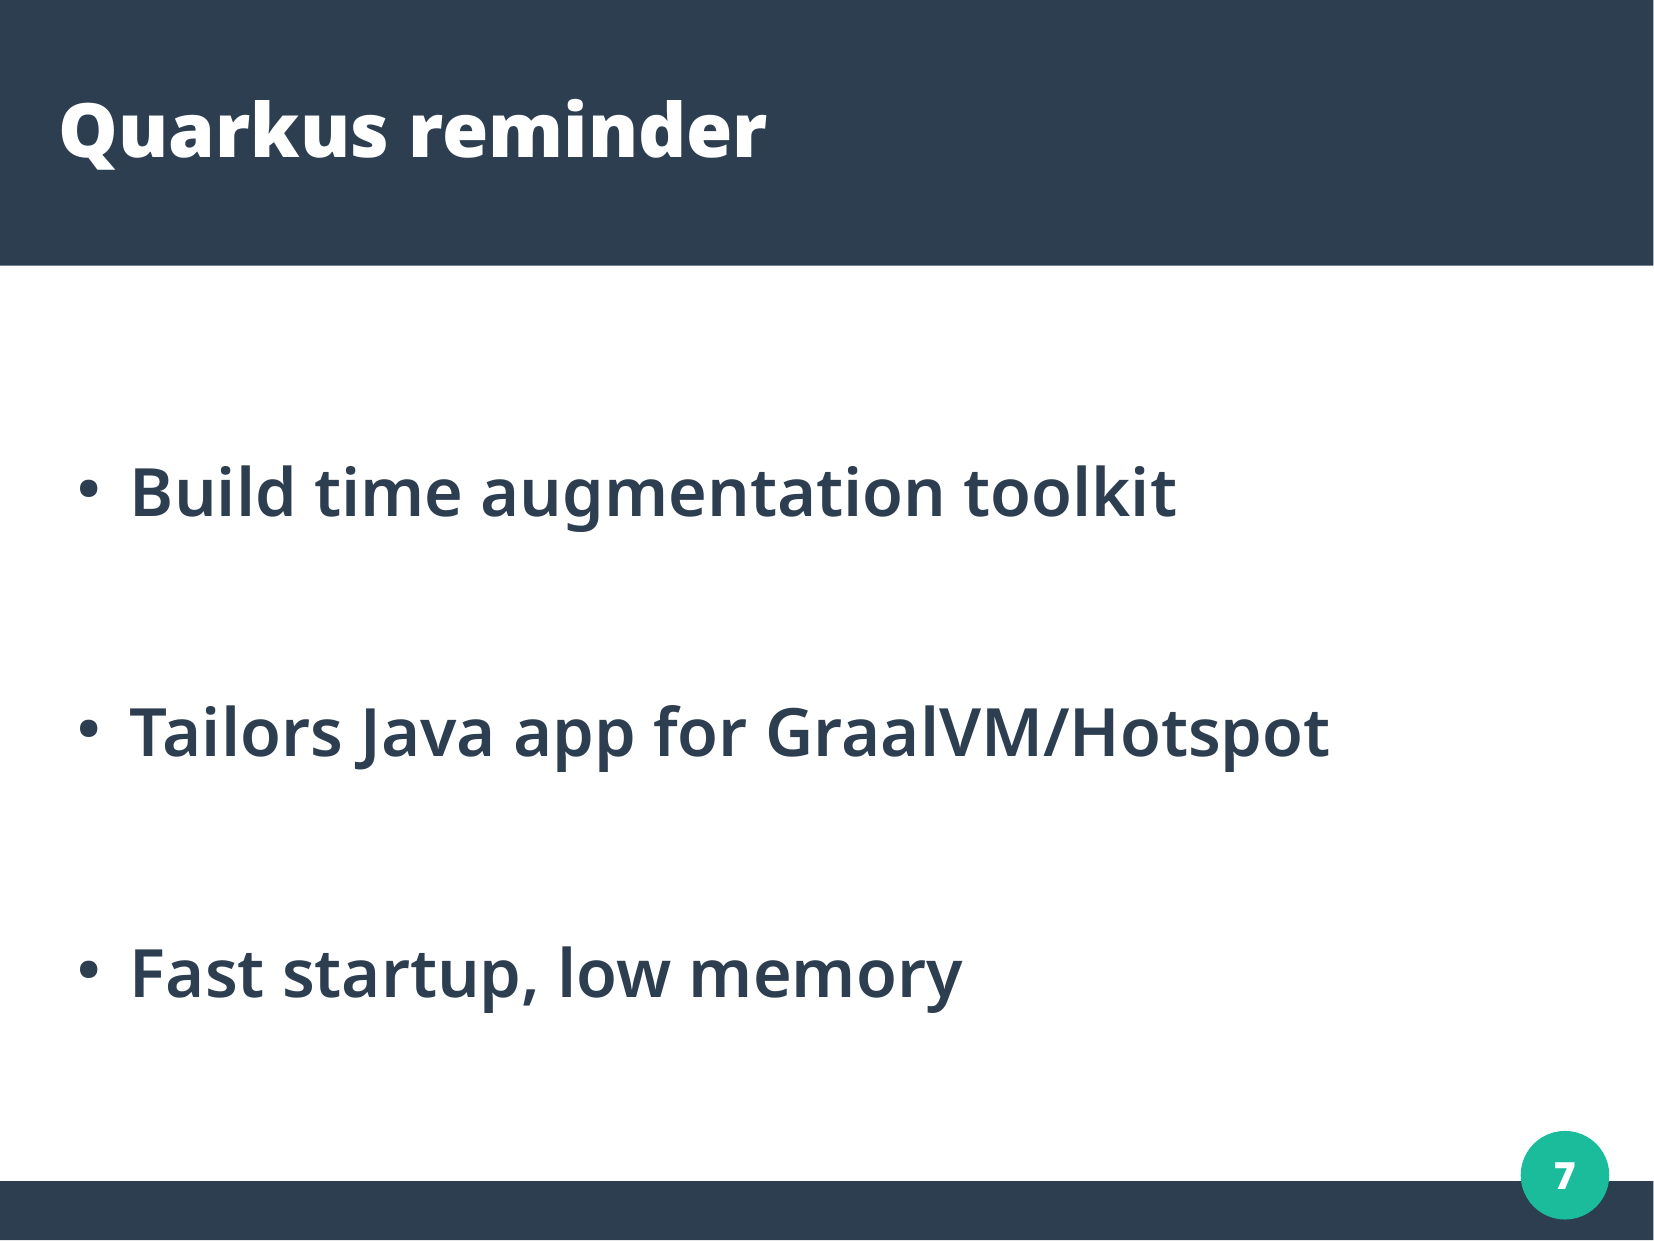

# Quarkus reminder
Build time augmentation toolkit
Tailors Java app for GraalVM/Hotspot
Fast startup, low memory
7